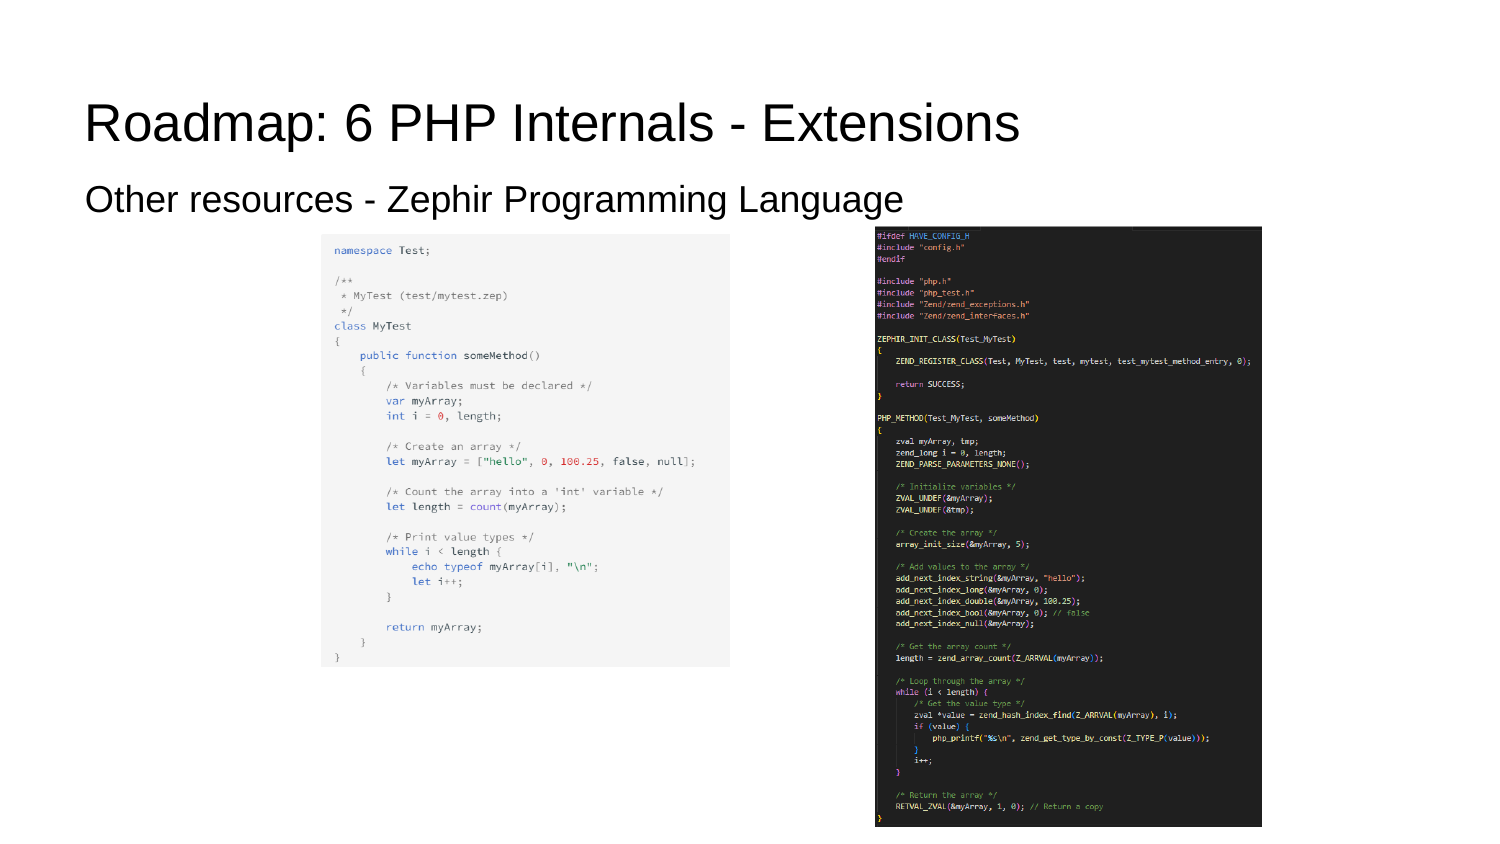

# Roadmap: 6 PHP Internals - Extensions
Other resources - Zephir Programming Language